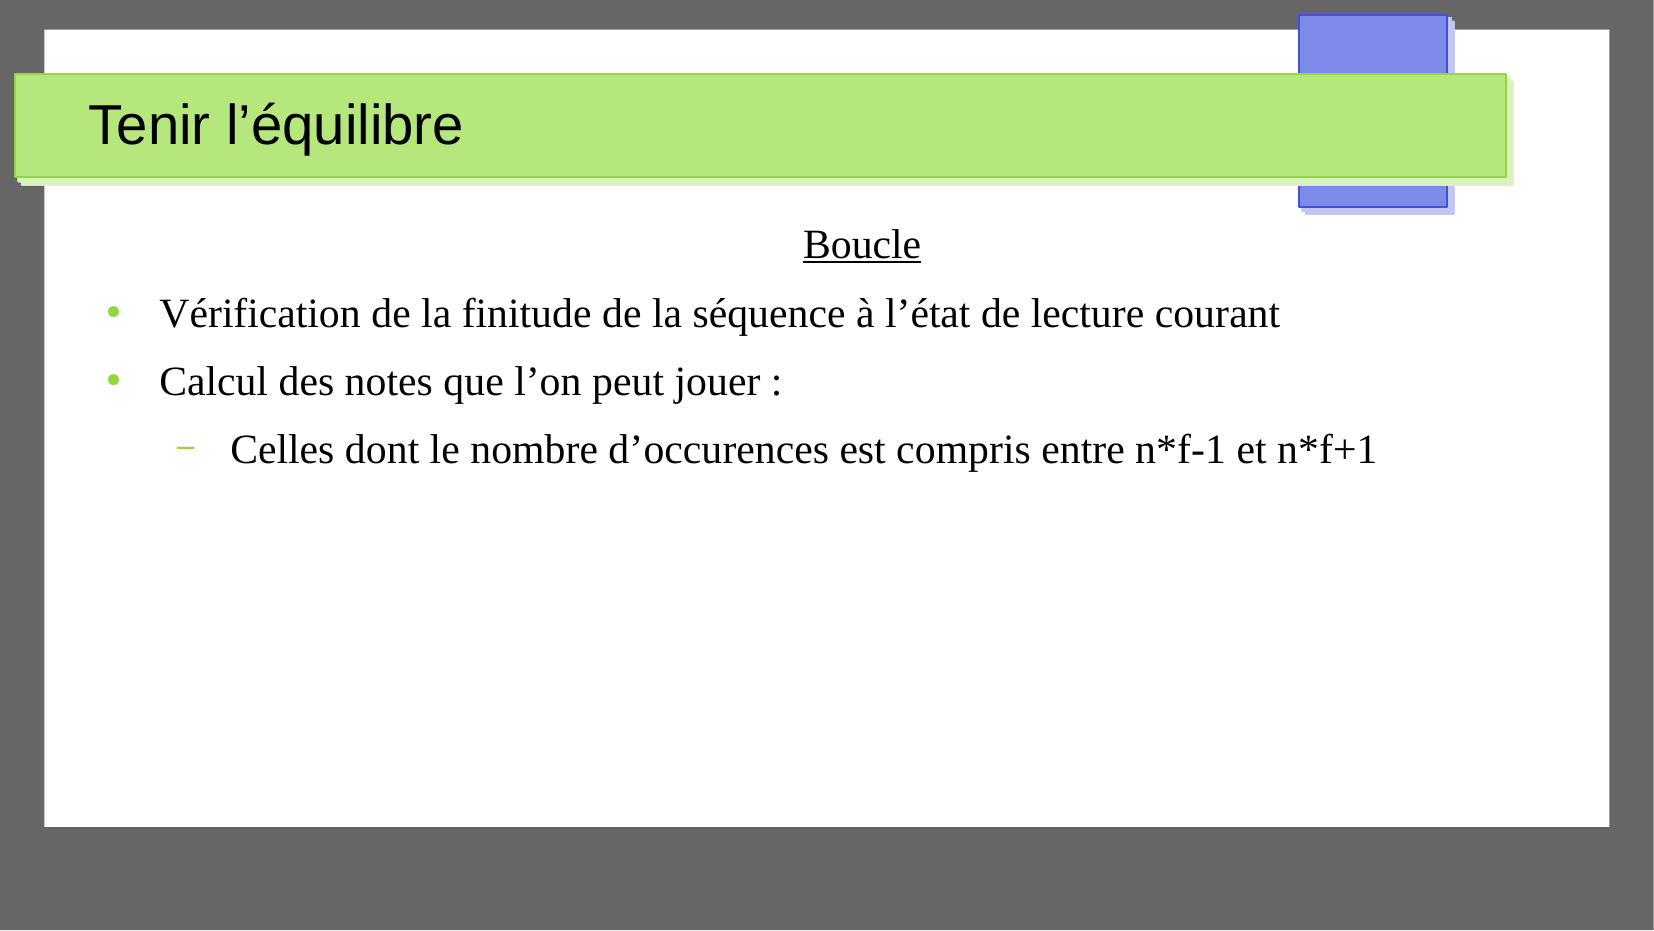

# Tenir l’équilibre
Boucle
Vérification de la finitude de la séquence à l’état de lecture courant
Calcul des notes que l’on peut jouer :
Celles dont le nombre d’occurences est compris entre n*f-1 et n*f+1